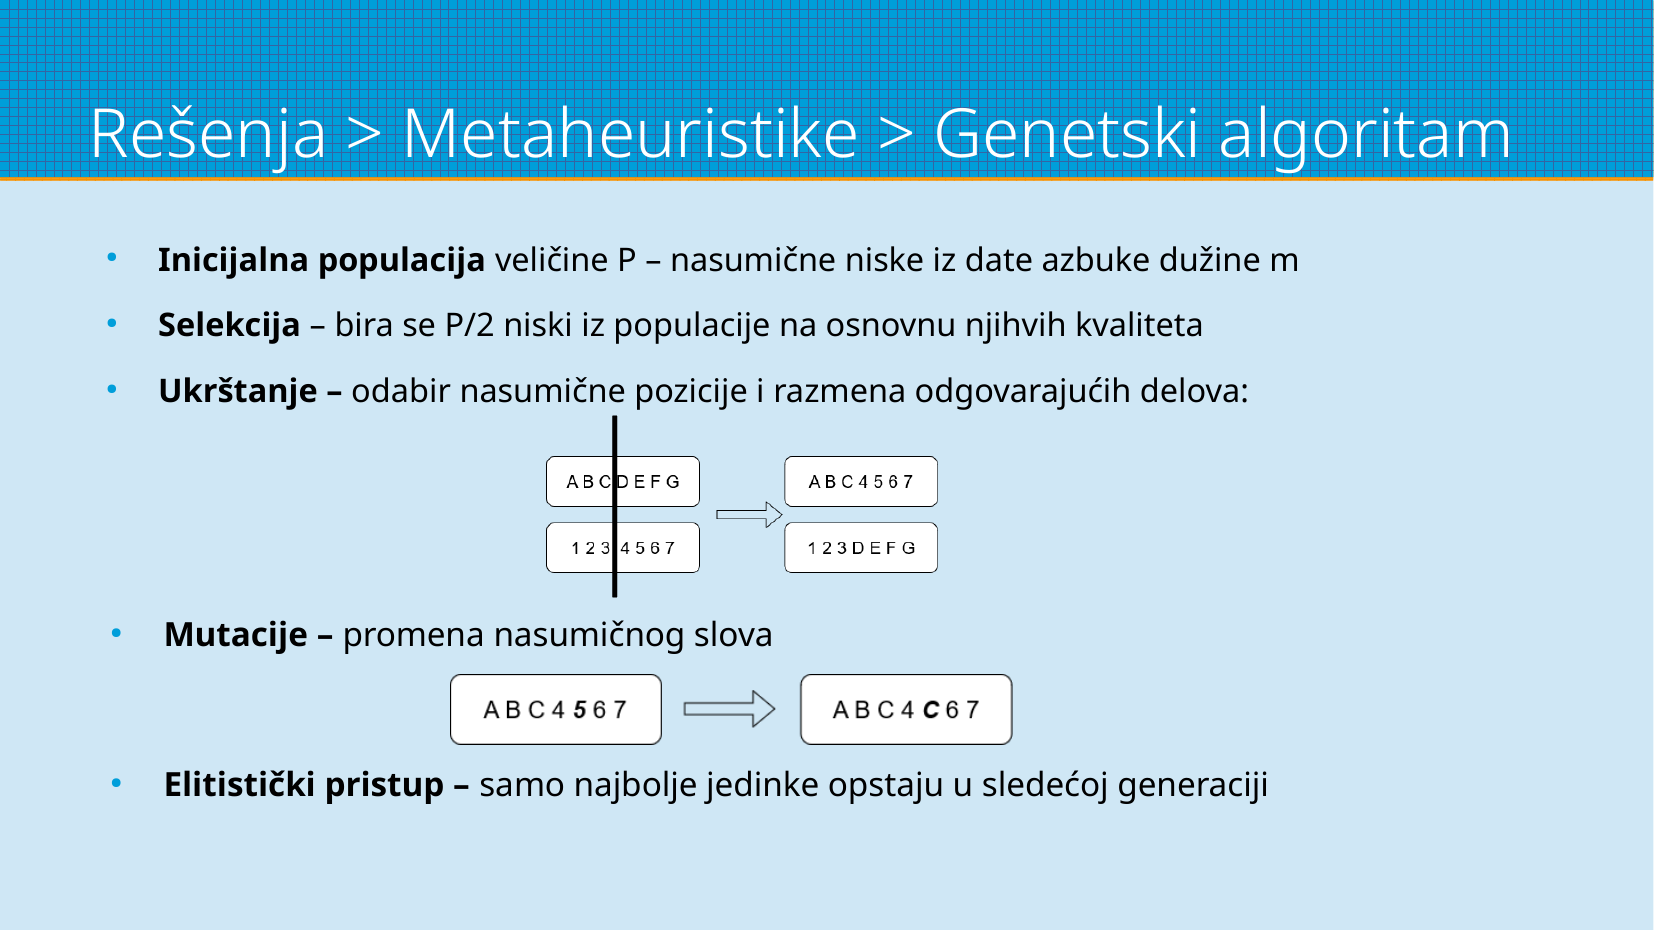

# Rešenja > Metaheuristike > Genetski algoritam
Inicijalna populacija veličine P – nasumične niske iz date azbuke dužine m
Selekcija – bira se P/2 niski iz populacije na osnovnu njihvih kvaliteta
Ukrštanje – odabir nasumične pozicije i razmena odgovarajućih delova:
Mutacije – promena nasumičnog slova
Elitistički pristup – samo najbolje jedinke opstaju u sledećoj generaciji